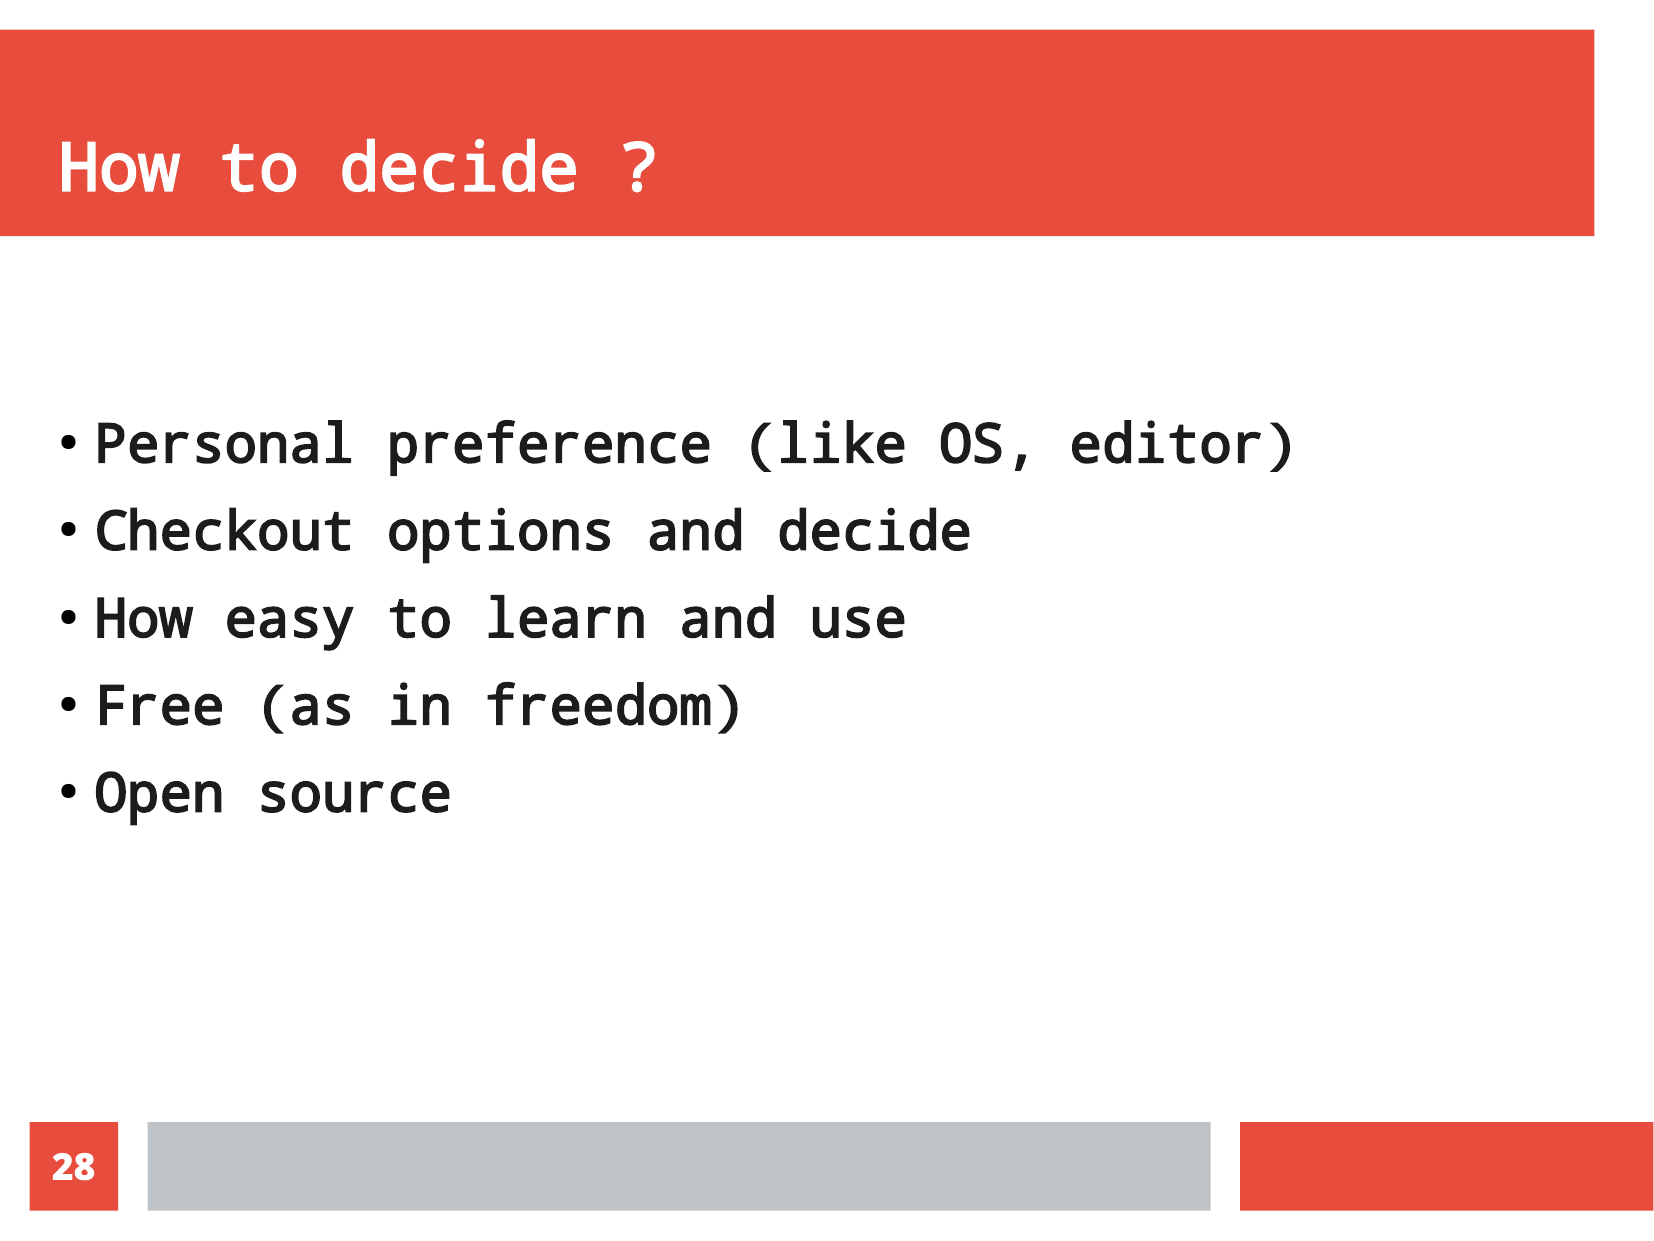

# How to decide ?
Personal preference (like OS, editor)
Checkout options and decide
How easy to learn and use
Free (as in freedom)
Open source
28